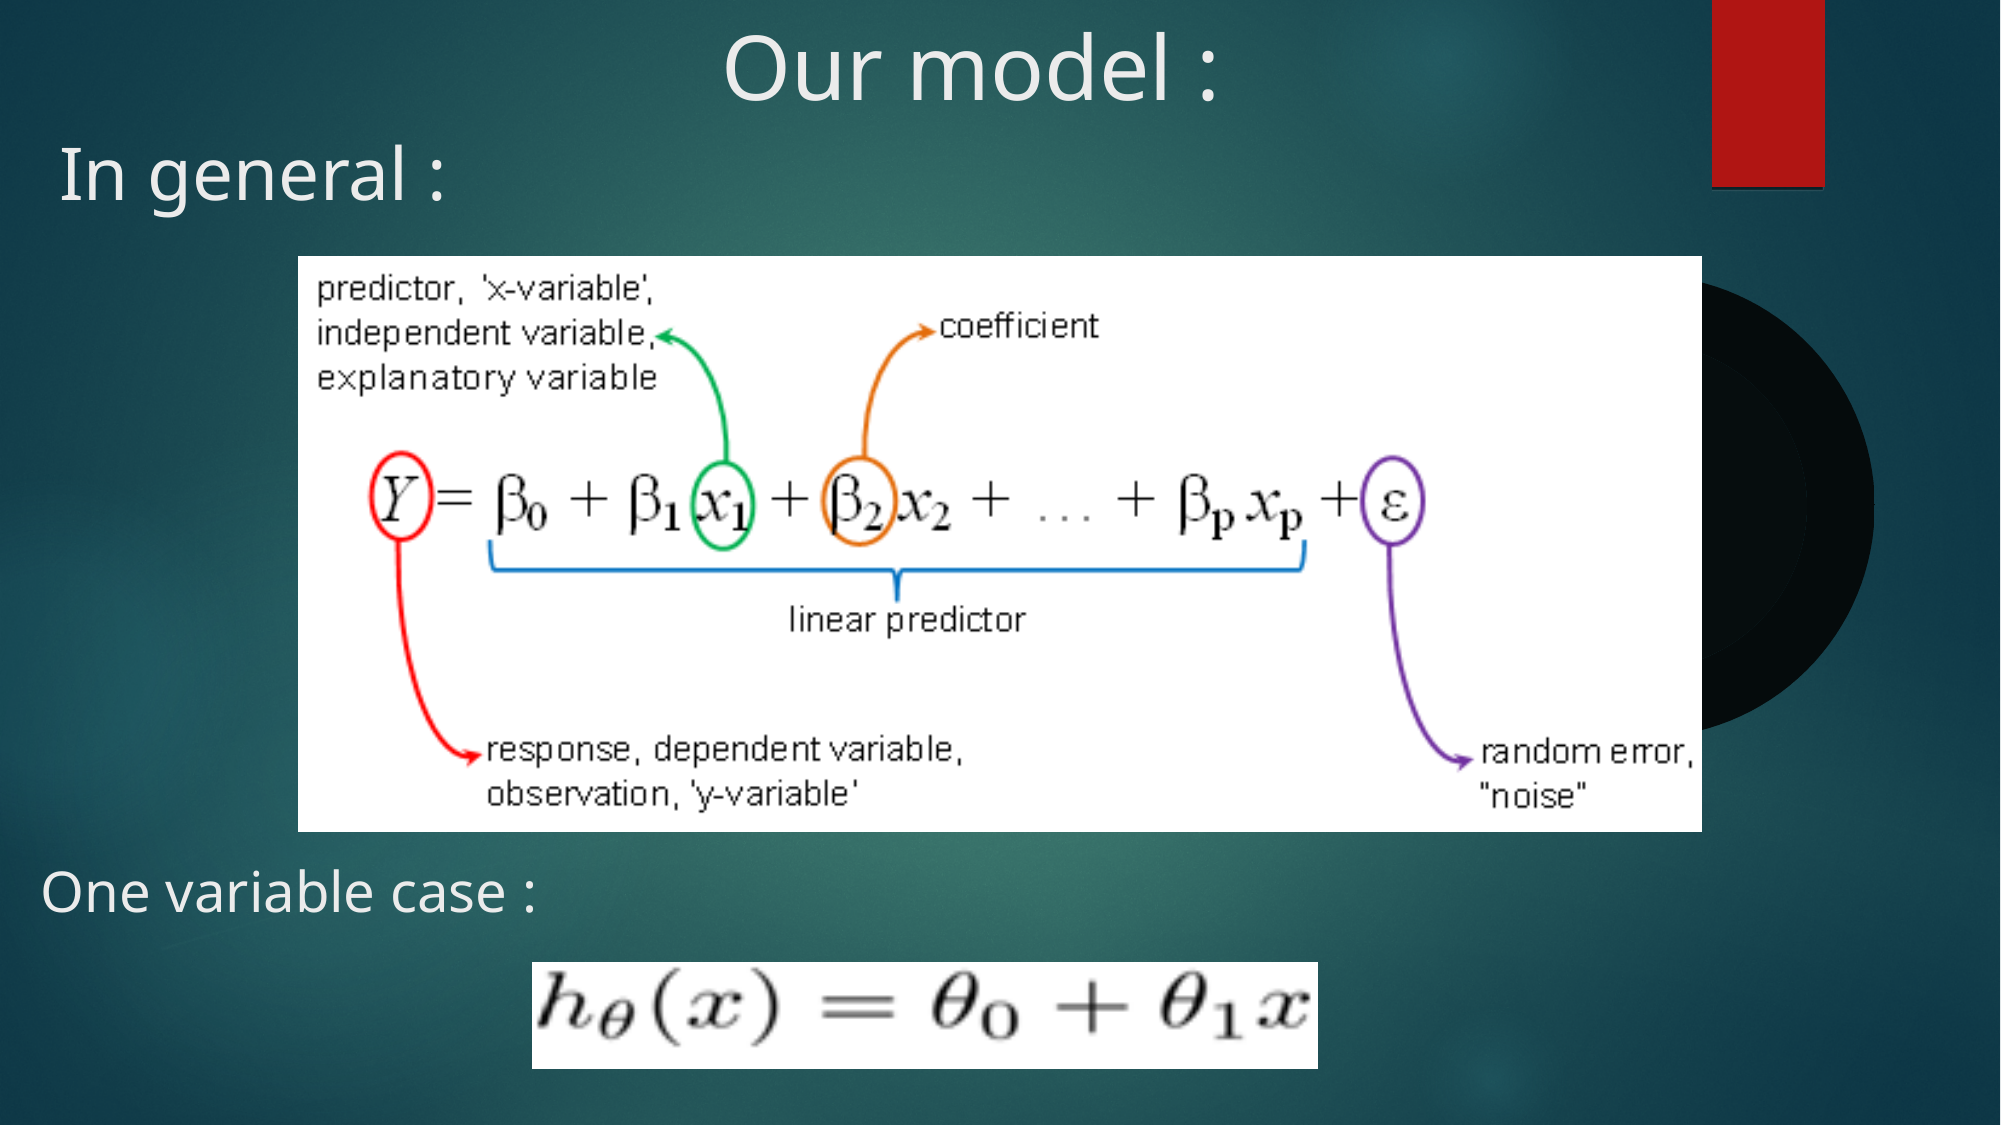

Our model :
In general :
One variable case :